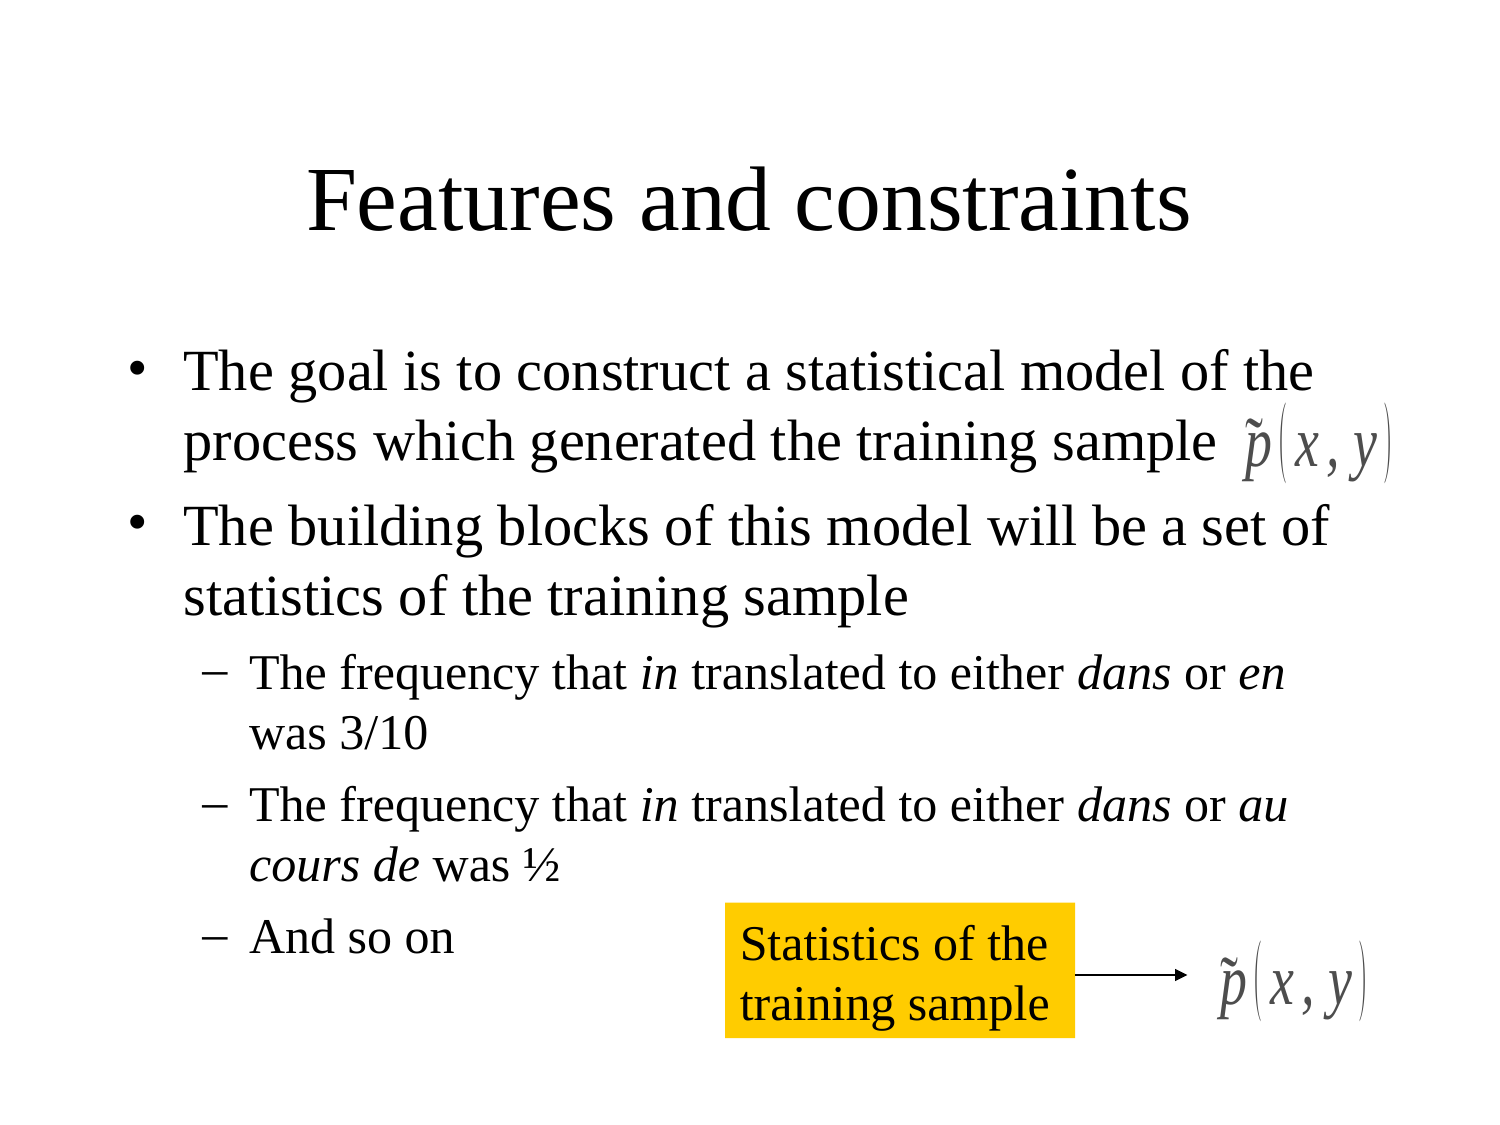

# Features and constraints
The goal is to construct a statistical model of the process which generated the training sample
The building blocks of this model will be a set of statistics of the training sample
The frequency that in translated to either dans or en was 3/10
The frequency that in translated to either dans or au cours de was ½
And so on
Statistics of the training sample